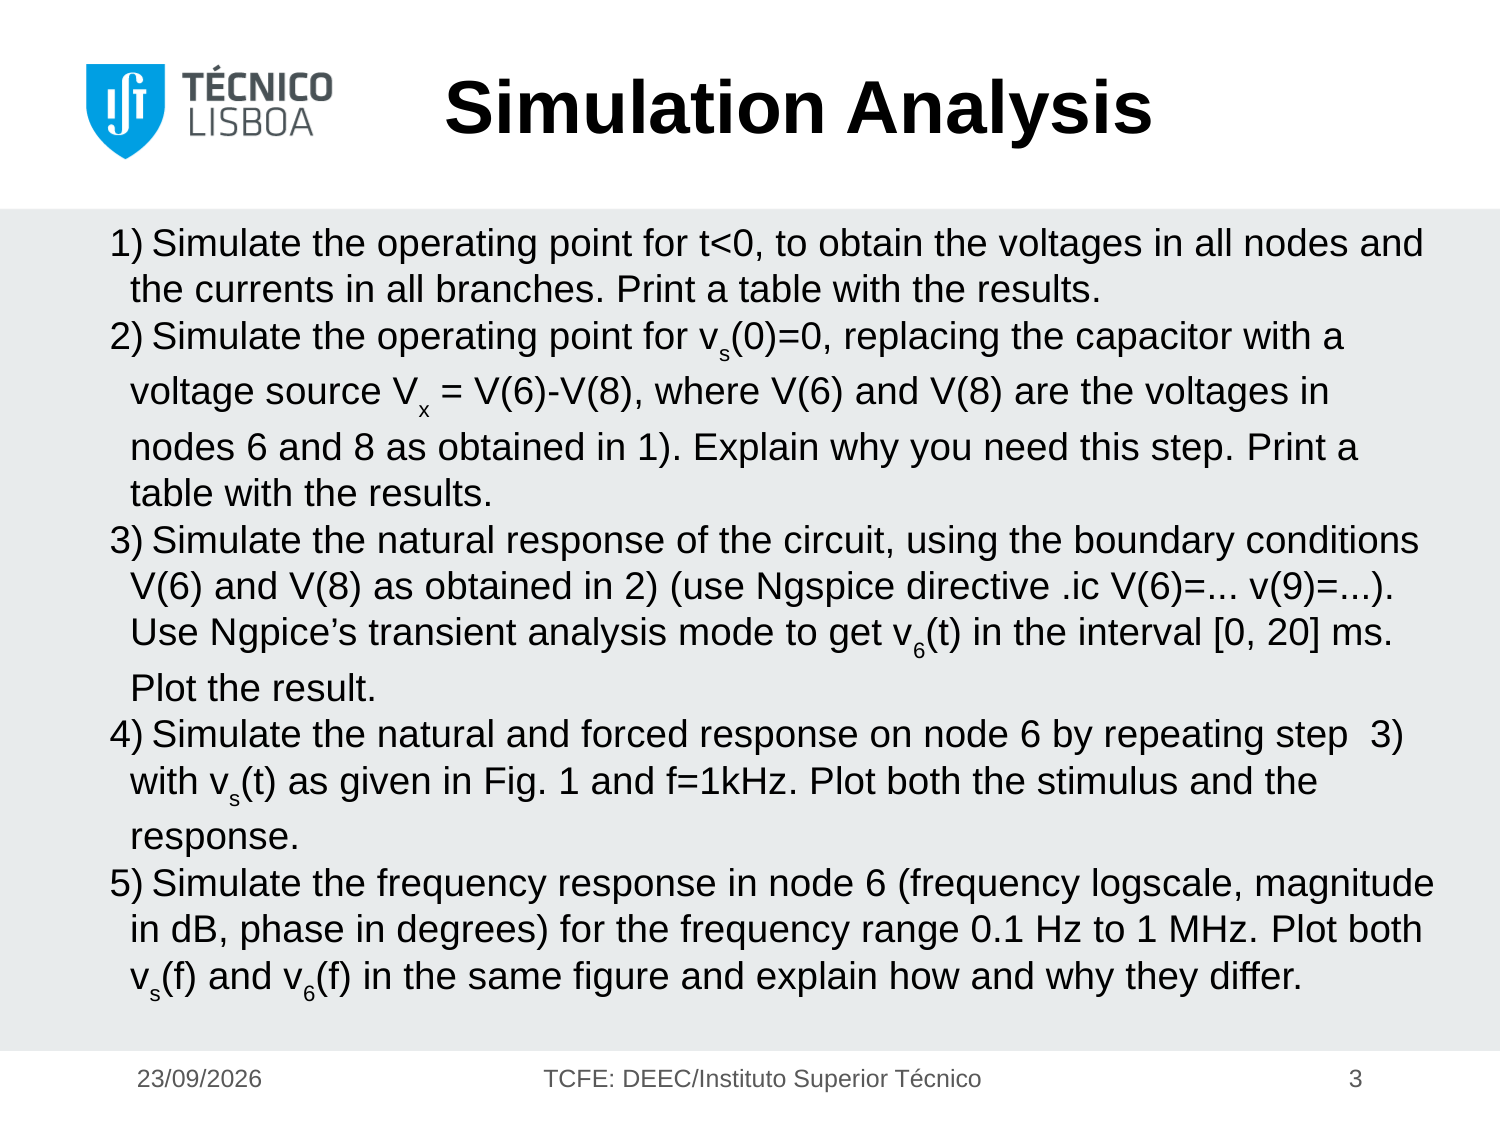

# Simulation Analysis
 Simulate the operating point for t<0, to obtain the voltages in all nodes and the currents in all branches. Print a table with the results.
 Simulate the operating point for vs(0)=0, replacing the capacitor with a voltage source Vx = V(6)-V(8), where V(6) and V(8) are the voltages in nodes 6 and 8 as obtained in 1). Explain why you need this step. Print a table with the results.
 Simulate the natural response of the circuit, using the boundary conditions V(6) and V(8) as obtained in 2) (use Ngspice directive .ic V(6)=... v(9)=...). Use Ngpice’s transient analysis mode to get v6(t) in the interval [0, 20] ms. Plot the result.
 Simulate the natural and forced response on node 6 by repeating step 3) with vs(t) as given in Fig. 1 and f=1kHz. Plot both the stimulus and the response.
 Simulate the frequency response in node 6 (frequency logscale, magnitude in dB, phase in degrees) for the frequency range 0.1 Hz to 1 MHz. Plot both vs(f) and v6(f) in the same figure and explain how and why they differ.
bla
3